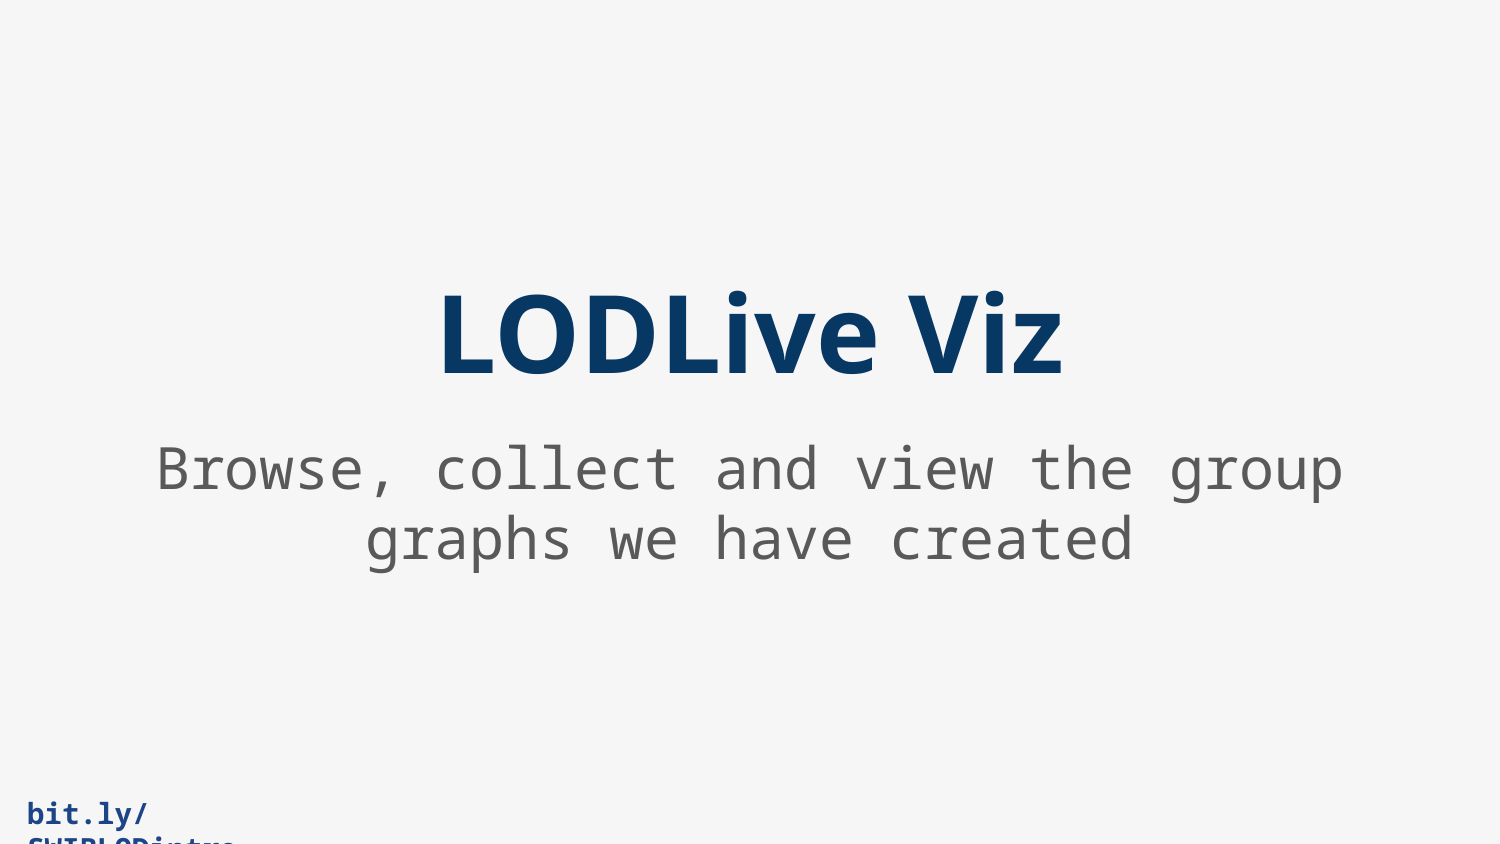

# LODLive Viz
Browse, collect and view the group graphs we have created